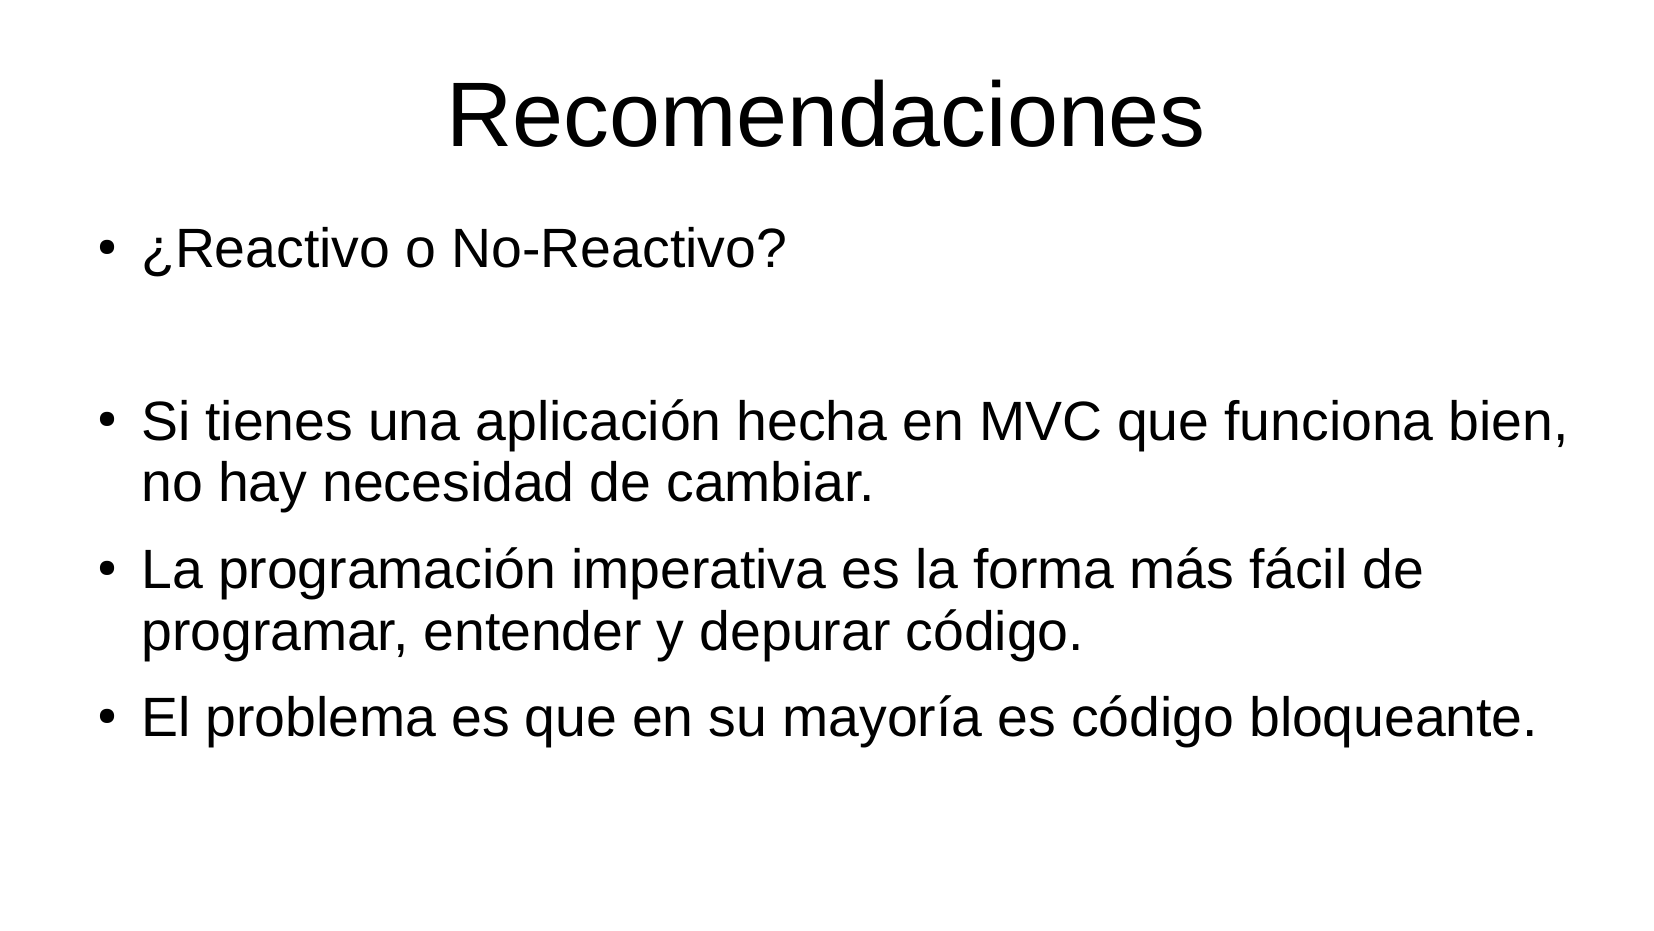

# Recomendaciones
¿Reactivo o No-Reactivo?
Si tienes una aplicación hecha en MVC que funciona bien, no hay necesidad de cambiar.
La programación imperativa es la forma más fácil de programar, entender y depurar código.
El problema es que en su mayoría es código bloqueante.